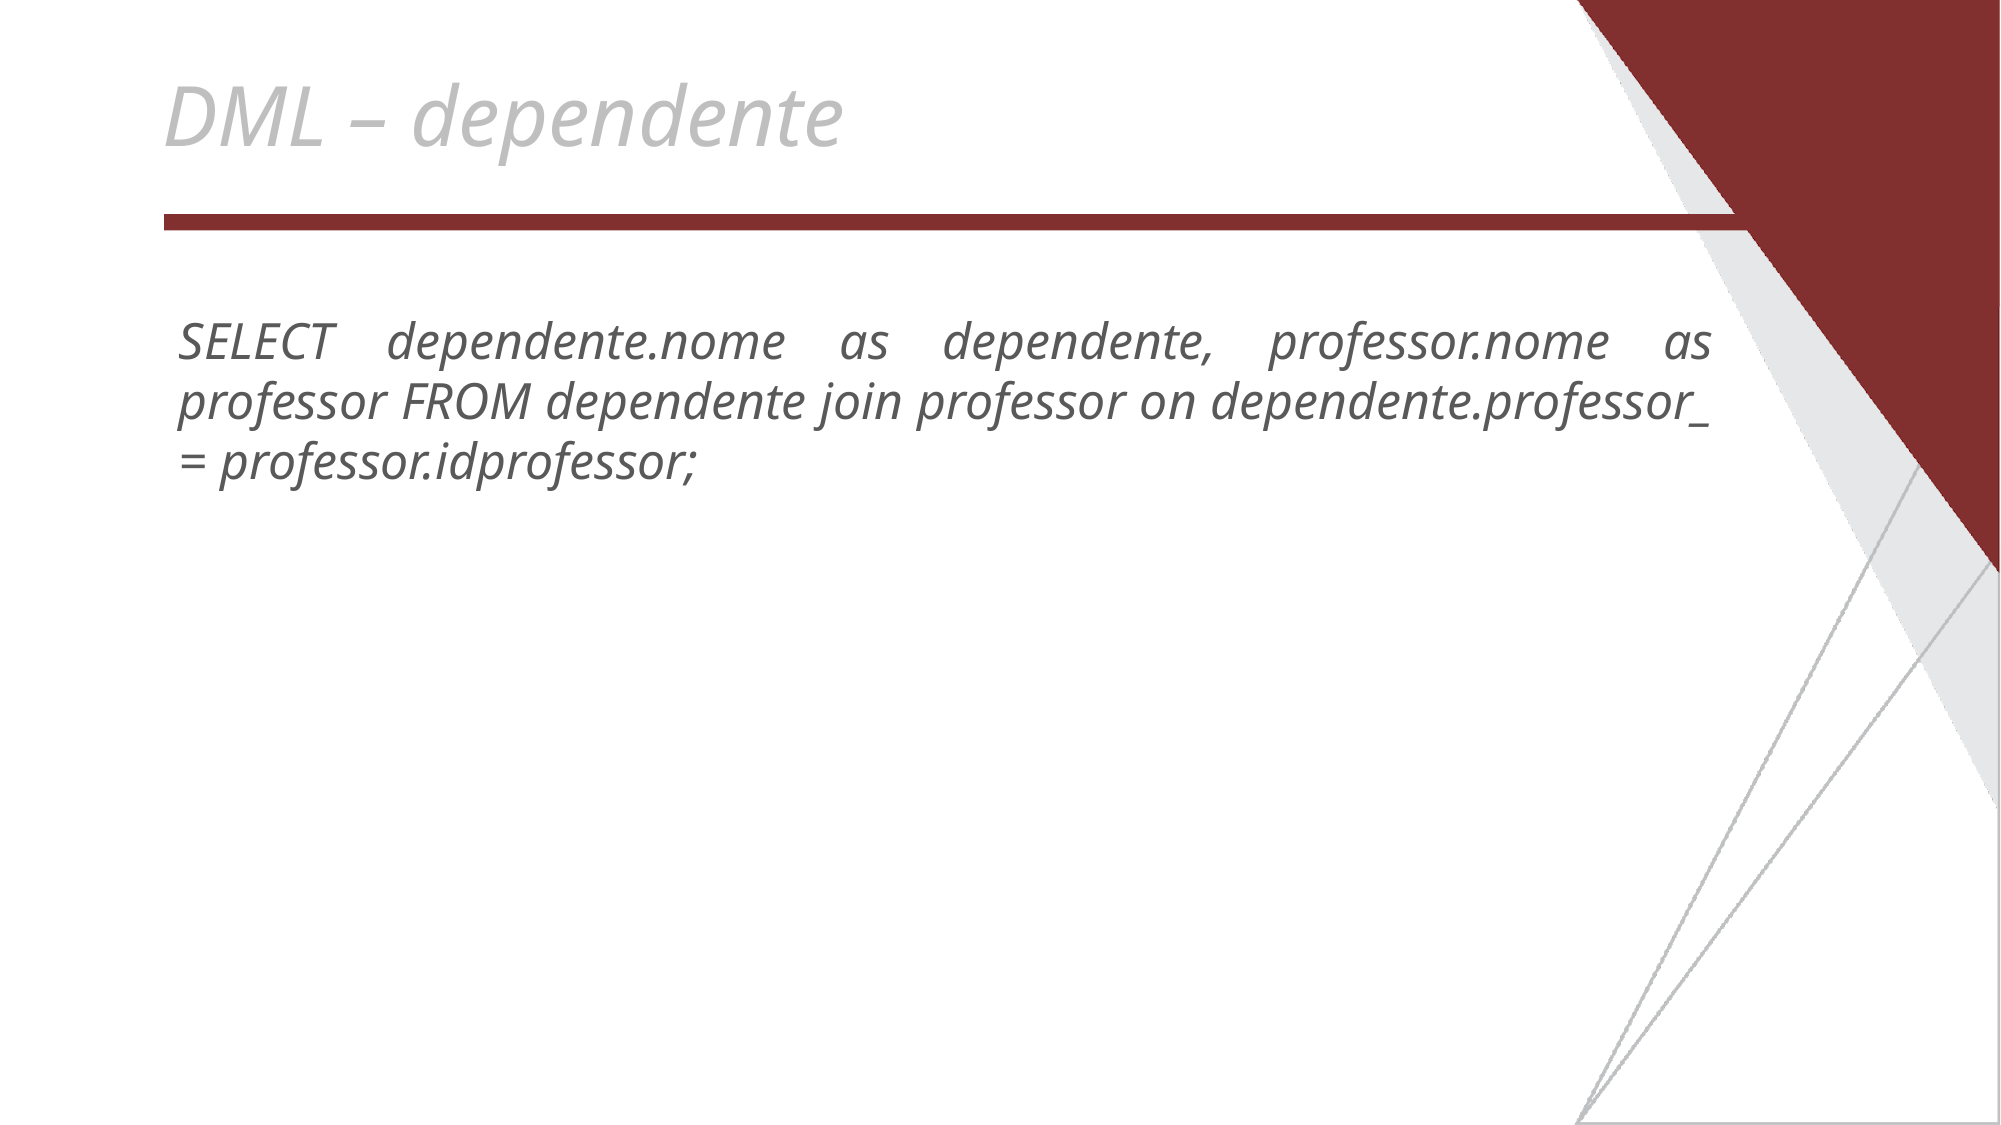

DML – dependente
SELECT dependente.nome as dependente, professor.nome as professor FROM dependente join professor on dependente.professor_ = professor.idprofessor;